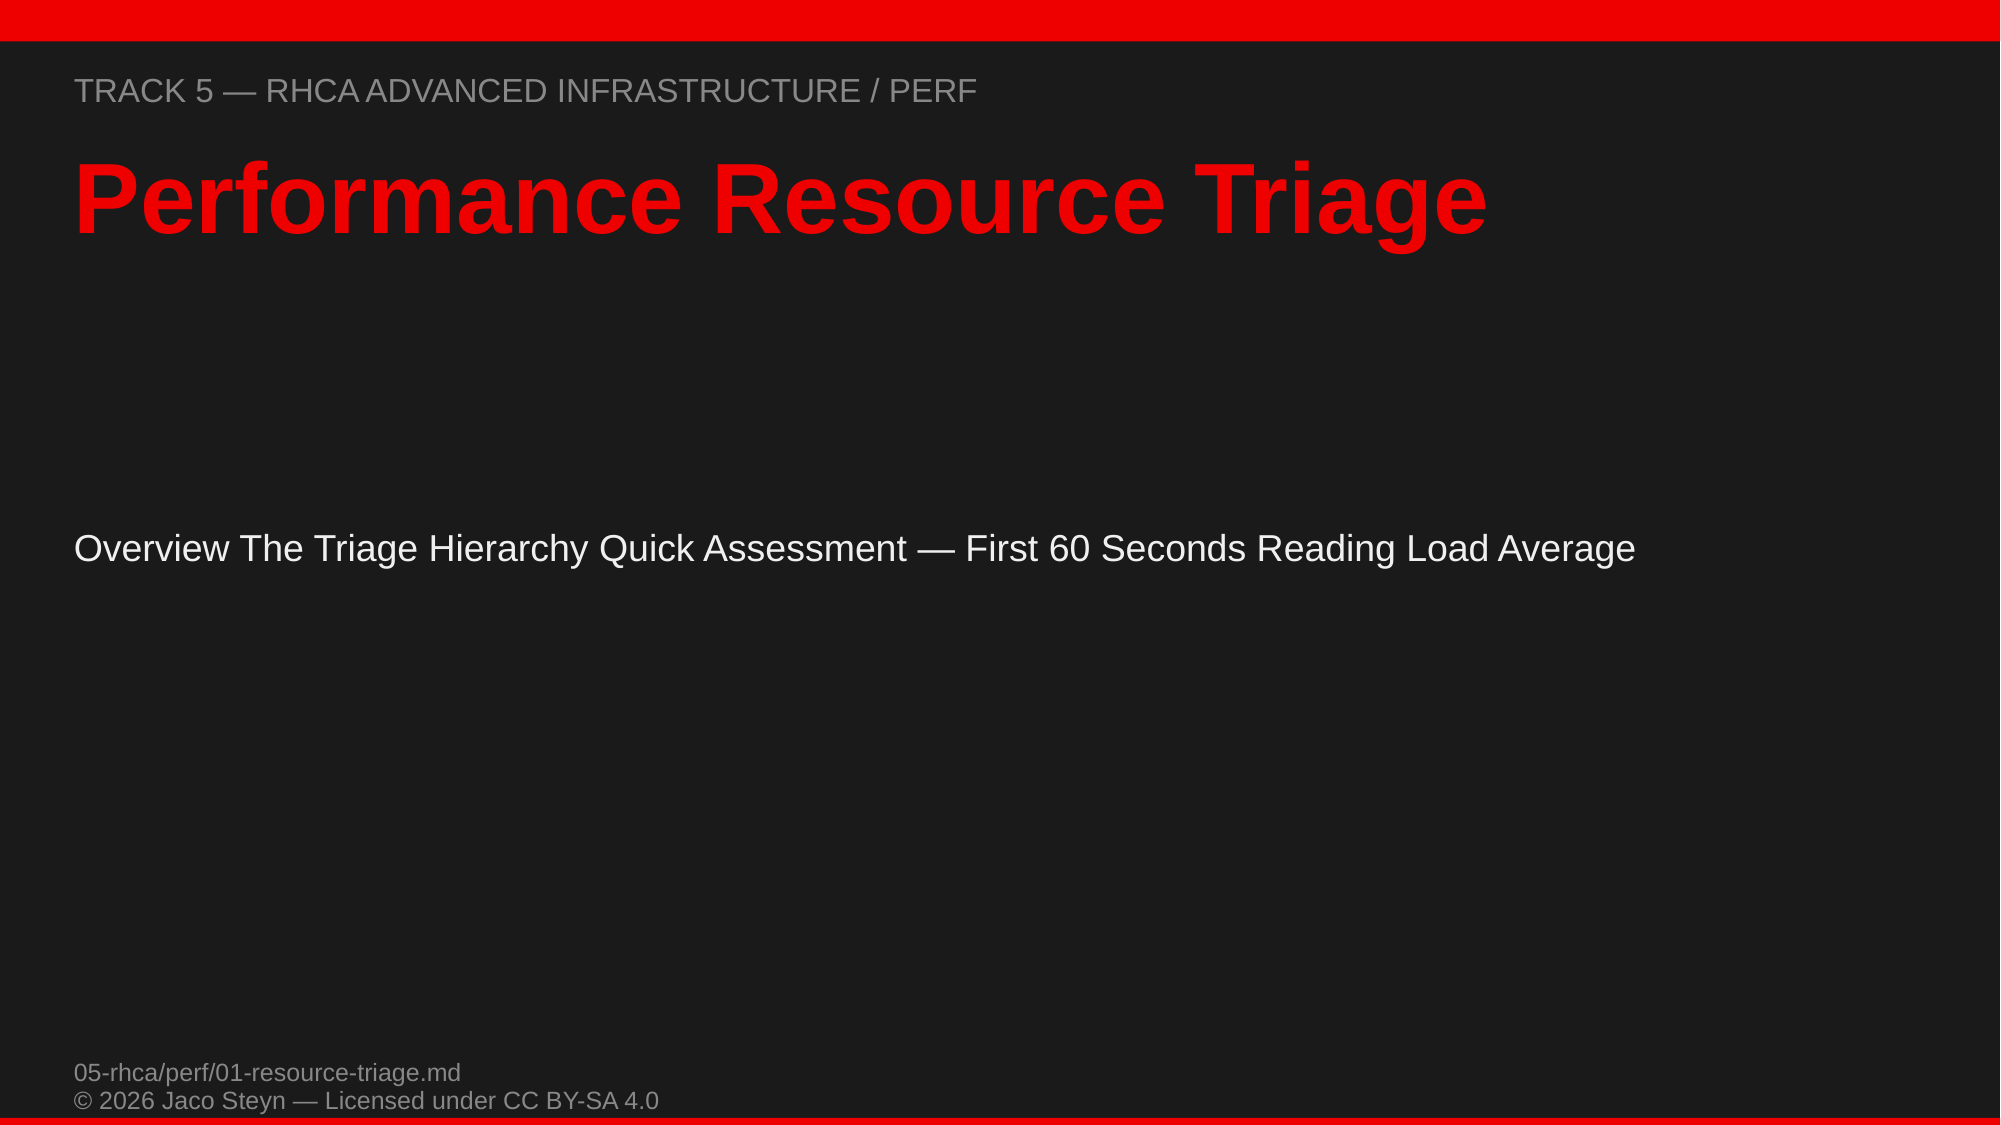

TRACK 5 — RHCA ADVANCED INFRASTRUCTURE / PERF
Performance Resource Triage
Overview The Triage Hierarchy Quick Assessment — First 60 Seconds Reading Load Average
05-rhca/perf/01-resource-triage.md
© 2026 Jaco Steyn — Licensed under CC BY-SA 4.0